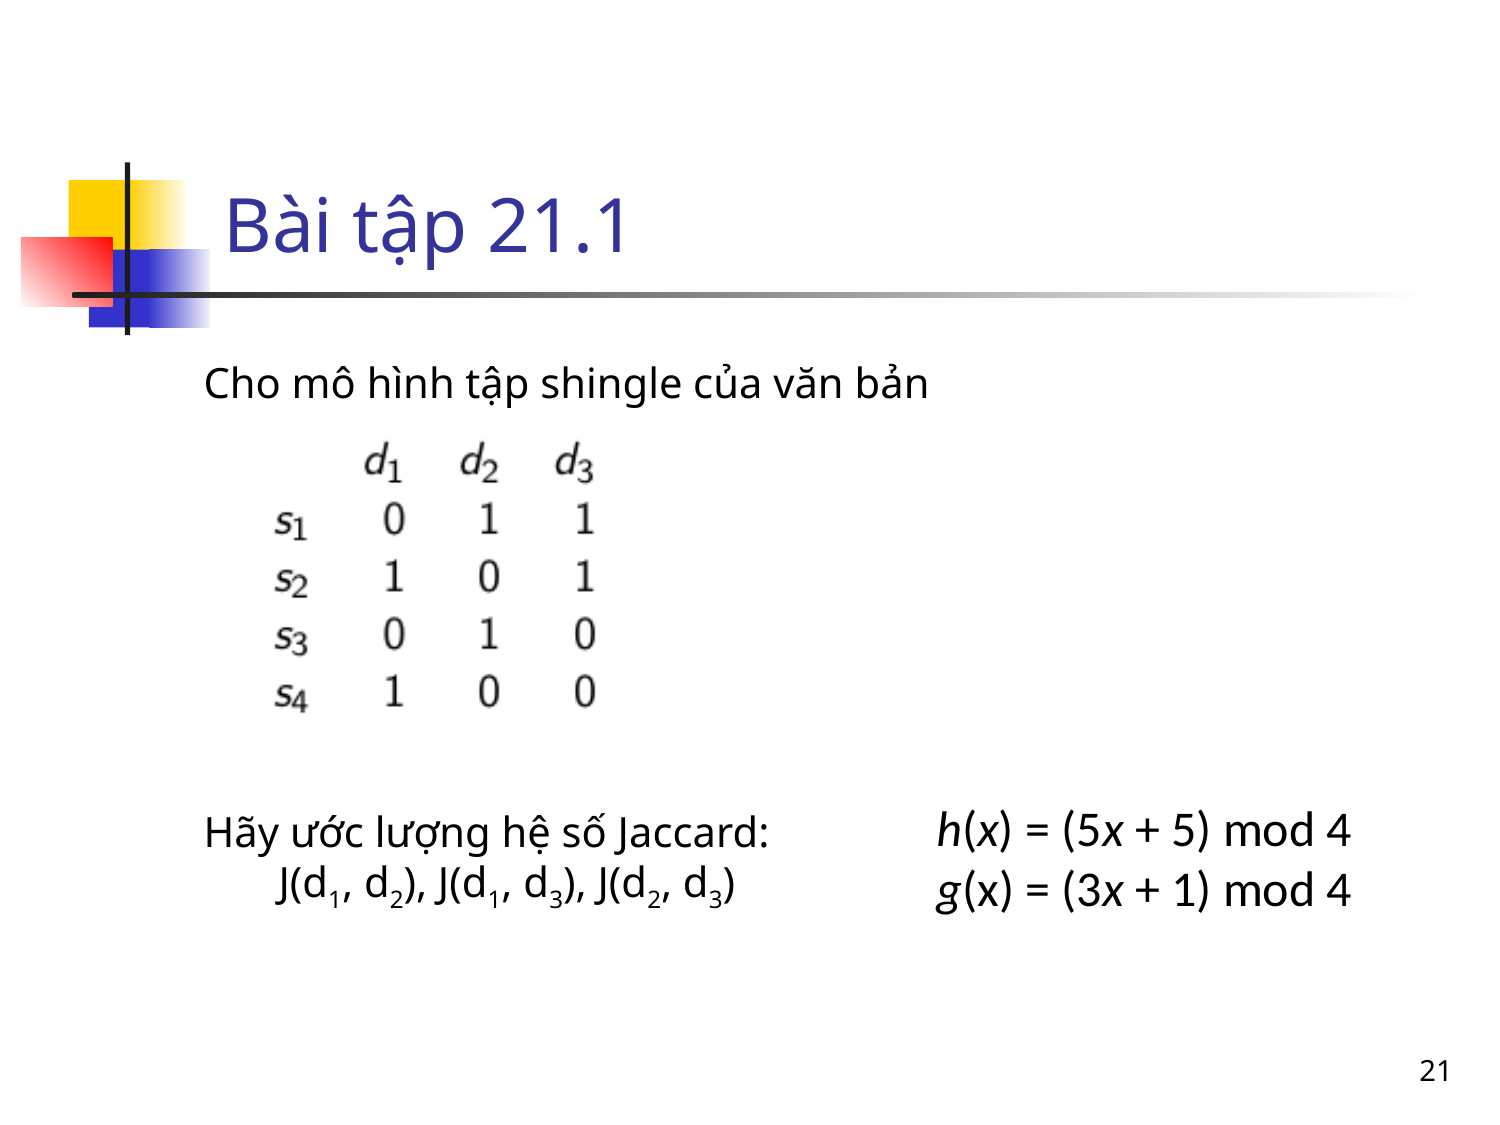

# Bài tập 21.1
Cho mô hình tập shingle của văn bản
h(x) = (5x + 5) mod 4
g(x) = (3x + 1) mod 4
Hãy ước lượng hệ số Jaccard:
	J(d1, d2), J(d1, d3), J(d2, d3)